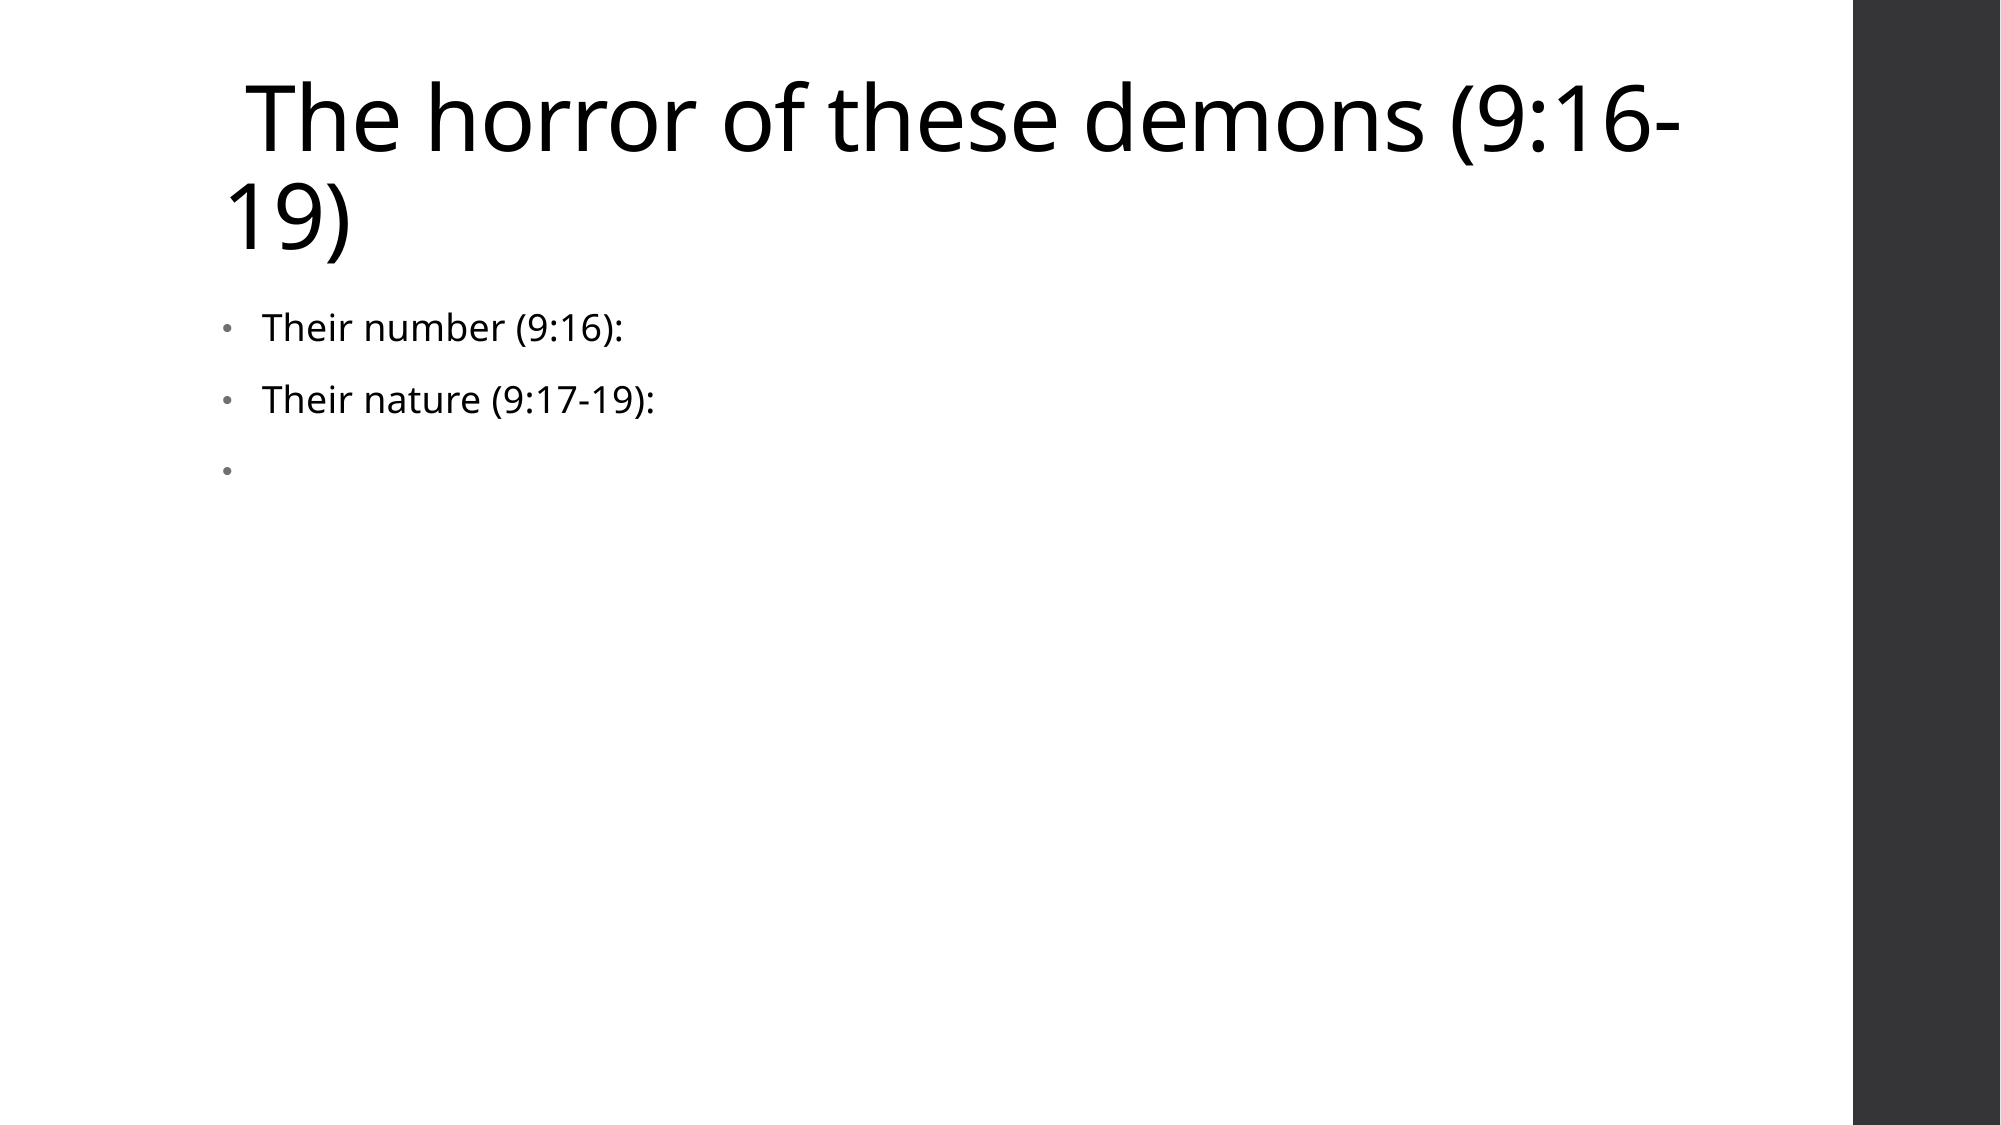

# The horror of these demons (9:16-19)
 Their number (9:16):
 Their nature (9:17-19):